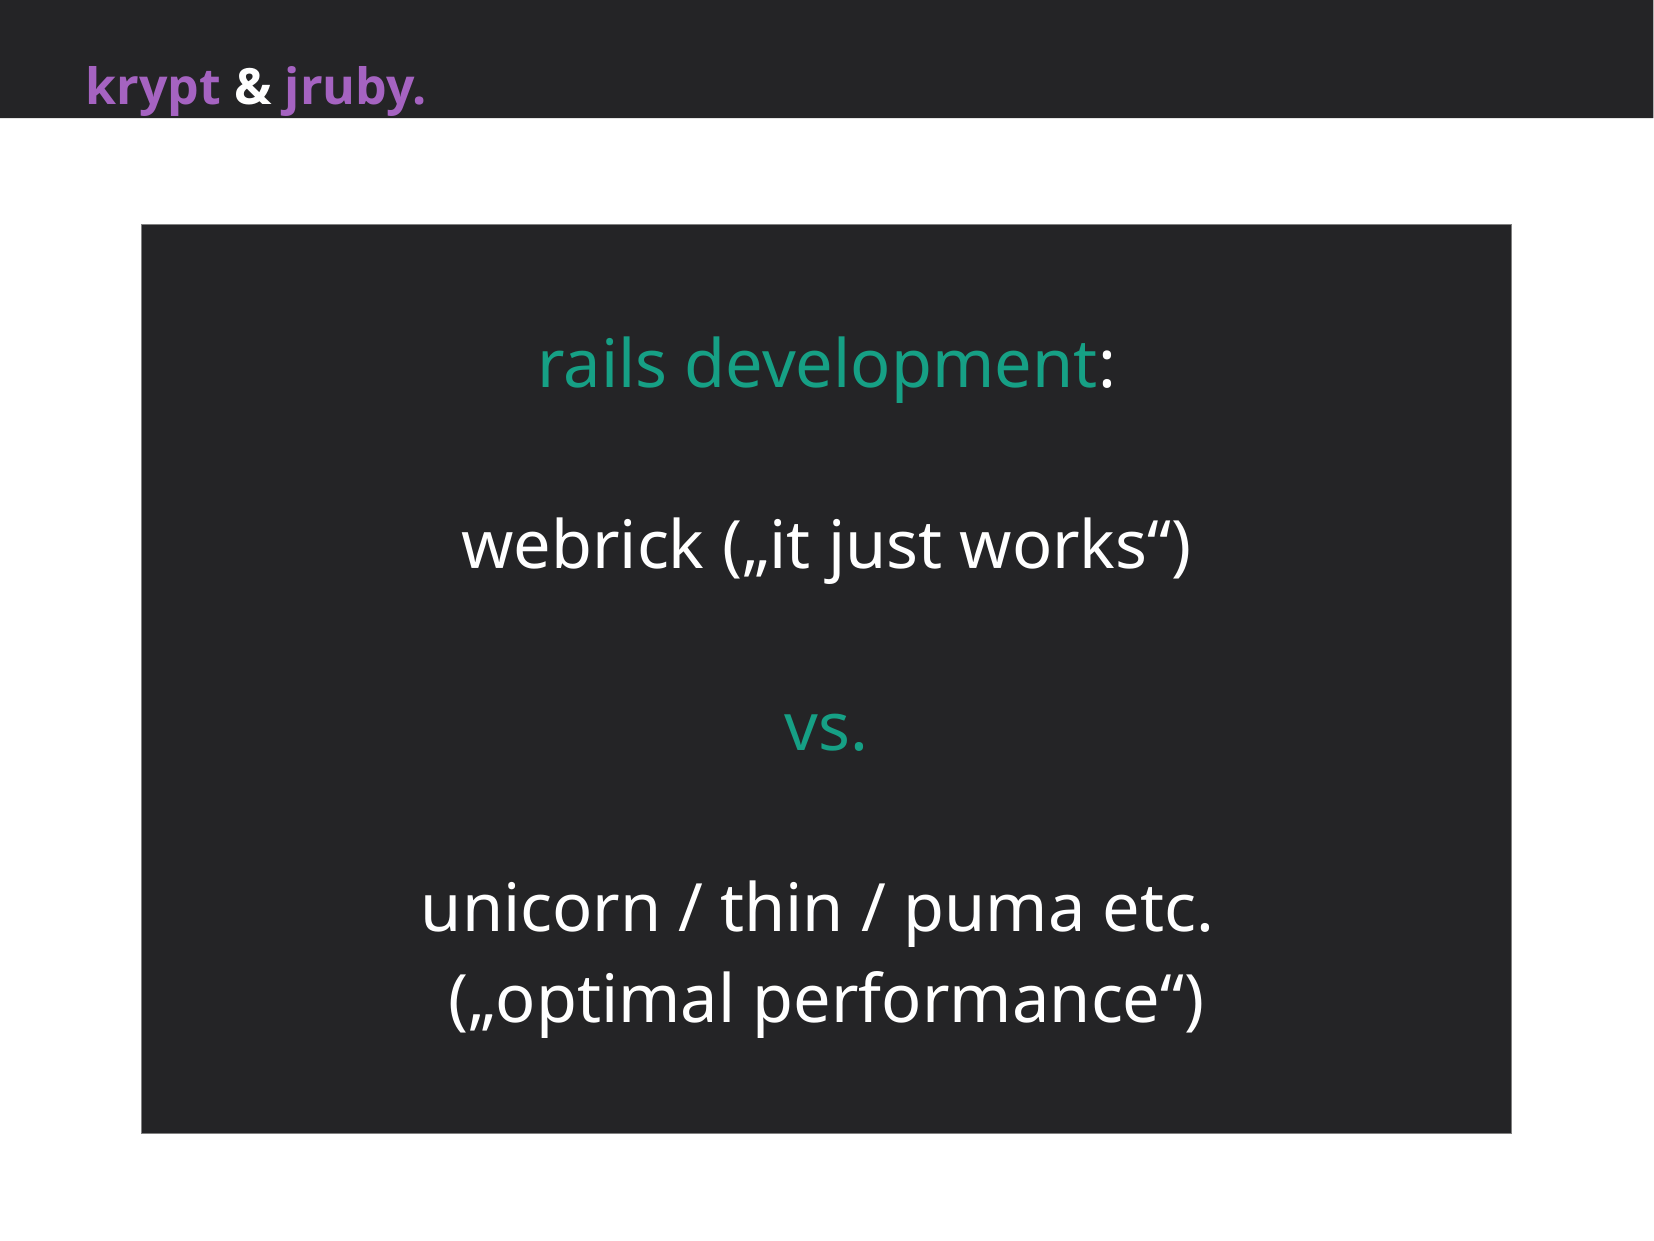

krypt & jruby.
rails development:
webrick („it just works“)
vs.
unicorn / thin / puma etc.
(„optimal performance“)